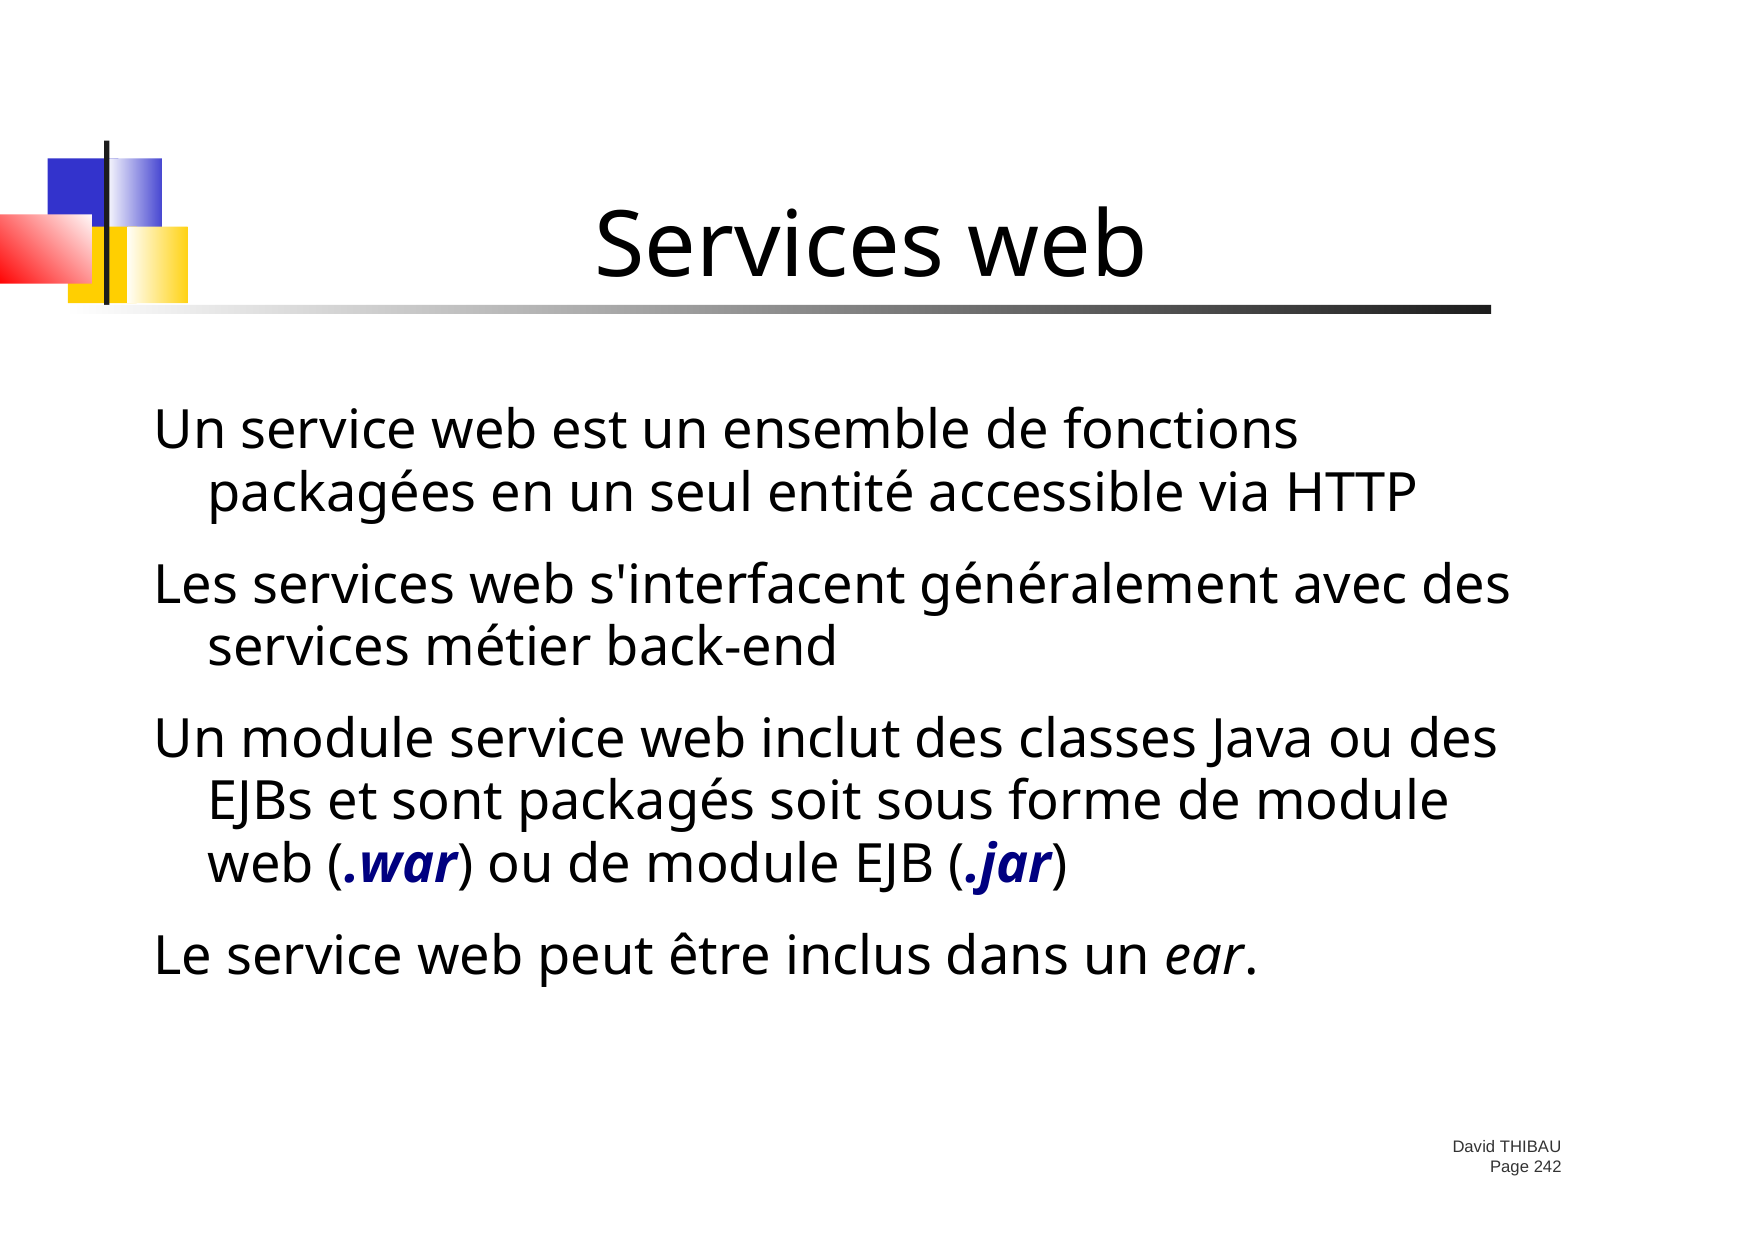

# Services web
Un service web est un ensemble de fonctions packagées en un seul entité accessible via HTTP
Les services web s'interfacent généralement avec des services métier back-end
Un module service web inclut des classes Java ou des EJBs et sont packagés soit sous forme de module web (.war) ou de module EJB (.jar)
Le service web peut être inclus dans un ear.